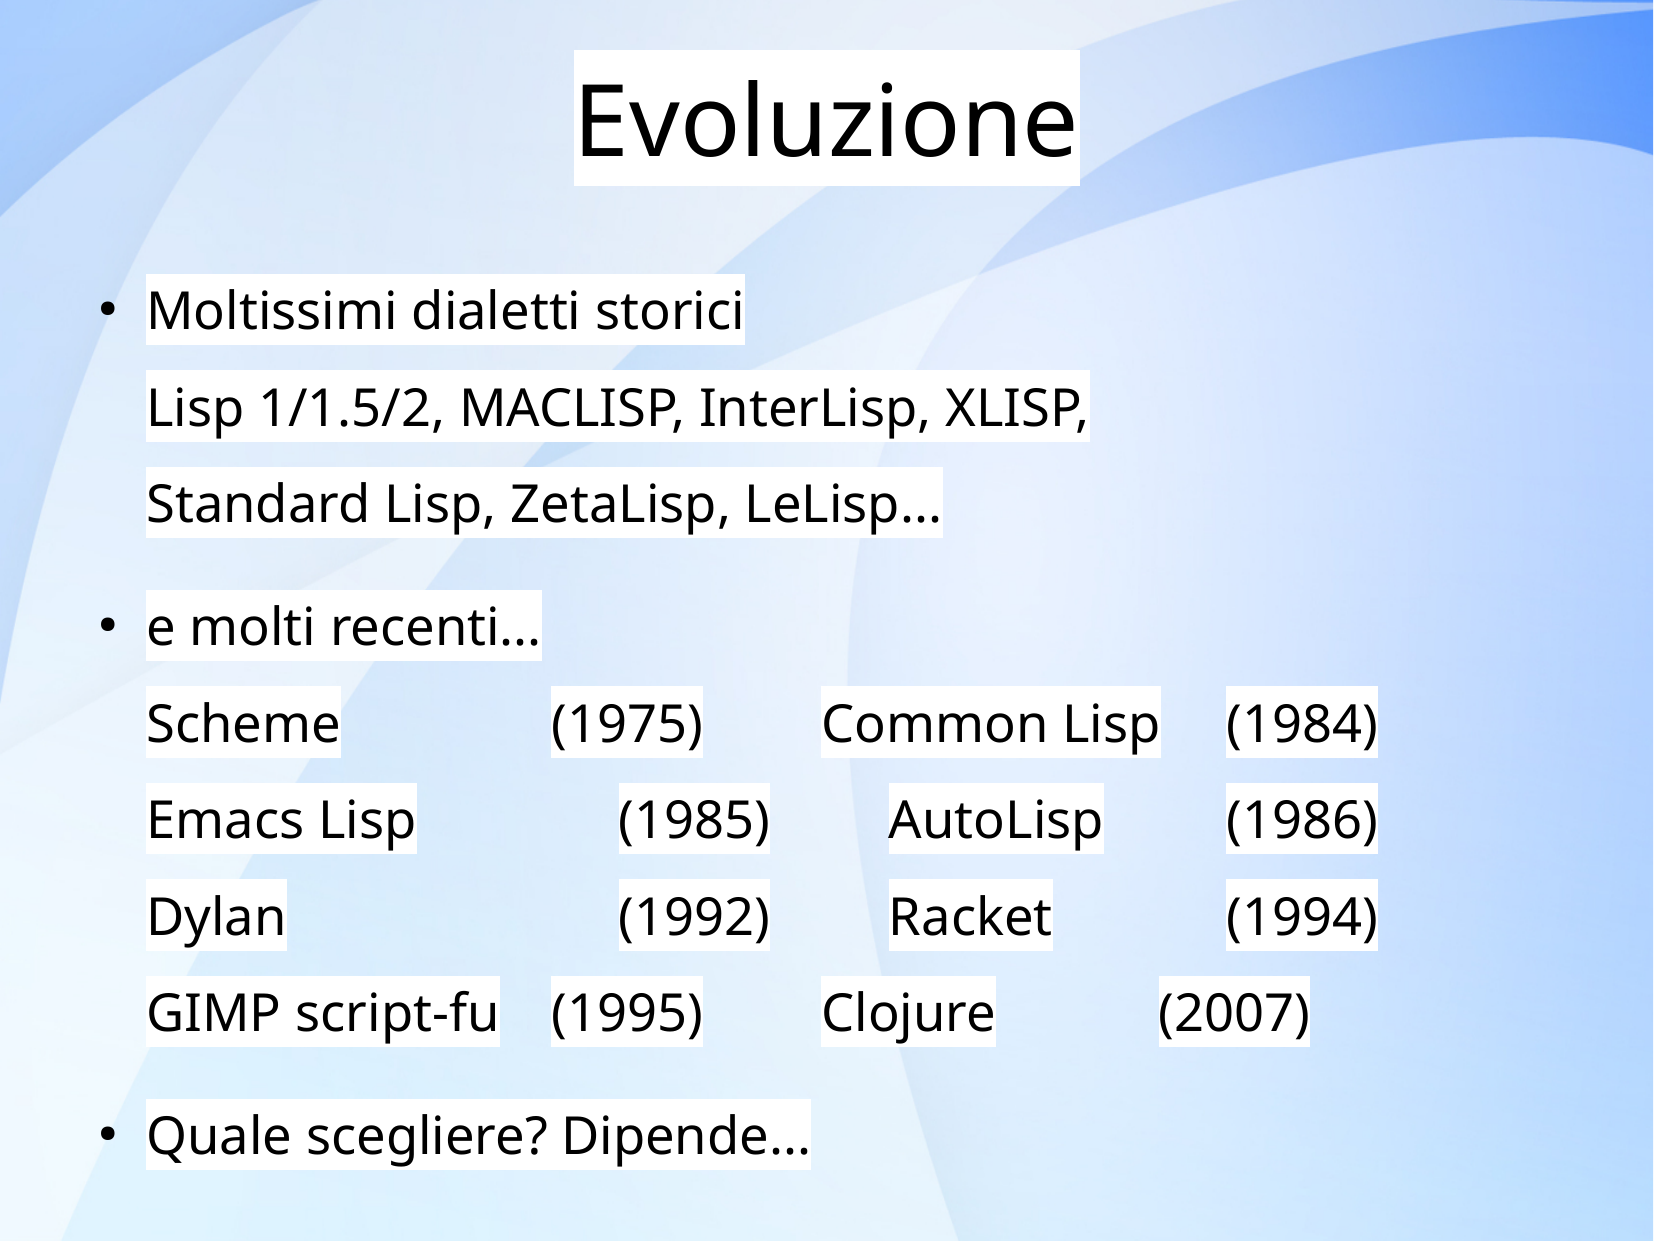

# Evoluzione
Moltissimi dialetti storici
Lisp 1/1.5/2, MACLISP, InterLisp, XLISP,
Standard Lisp, ZetaLisp, LeLisp...
e molti recenti...
Scheme				(1975)		Common Lisp	(1984)
Emacs Lisp			(1985)		AutoLisp		(1986)
Dylan					(1992)		Racket			(1994)
GIMP script-fu	(1995)		Clojure			(2007)
Quale scegliere? Dipende...